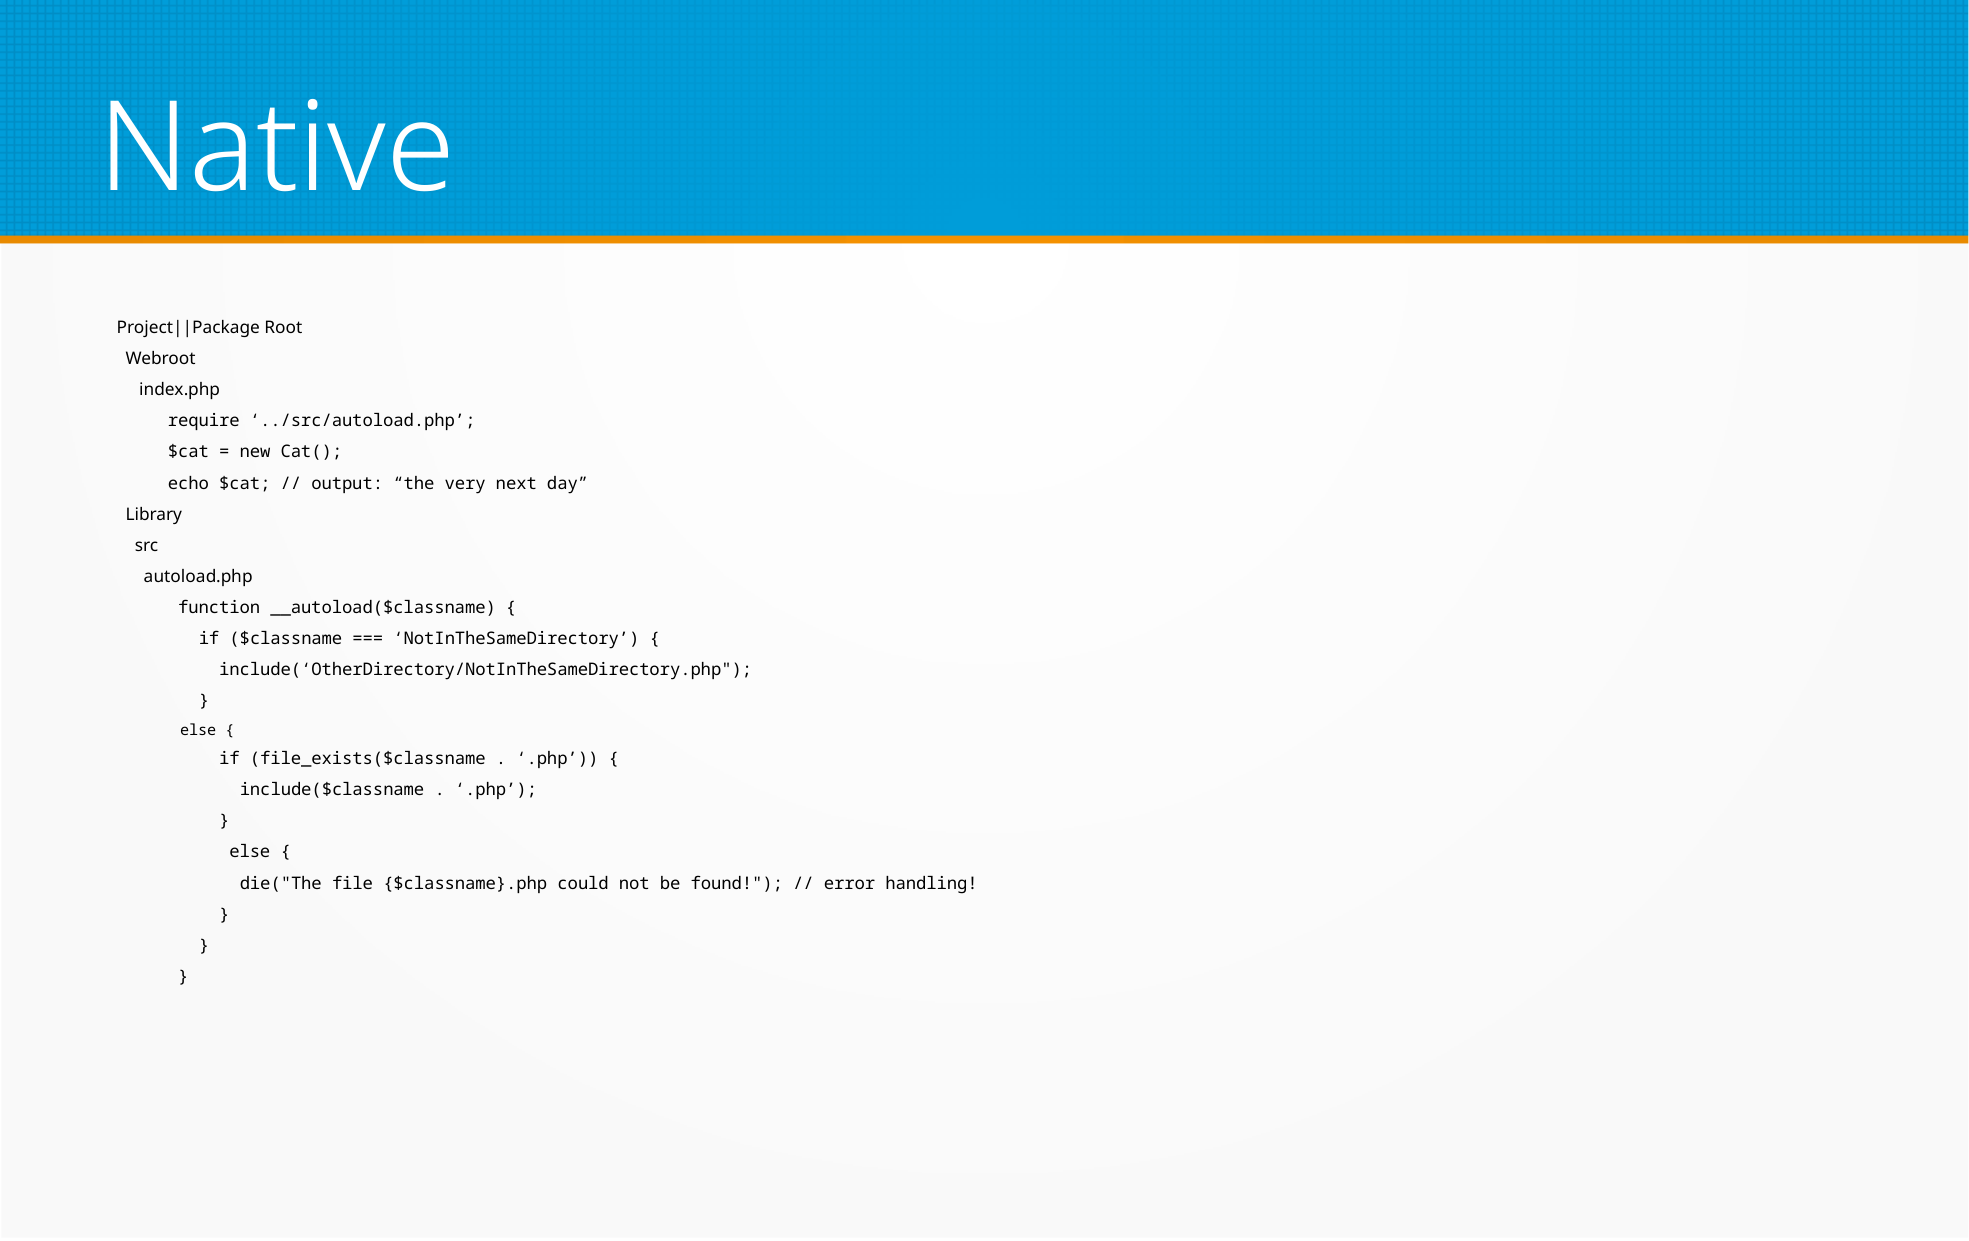

# Native
Project||Package Root
 Webroot
 index.php
 require ‘../src/autoload.php’;
 $cat = new Cat();
 echo $cat; // output: “the very next day”
 Library
 src
 autoload.php
 function __autoload($classname) {
 if ($classname === ‘NotInTheSameDirectory’) {
 include(‘OtherDirectory/NotInTheSameDirectory.php");
 }
 else {
 if (file_exists($classname . ‘.php’)) {
 include($classname . ‘.php’);
 }
 else {
 die("The file {$classname}.php could not be found!"); // error handling!
 }
 }
 }